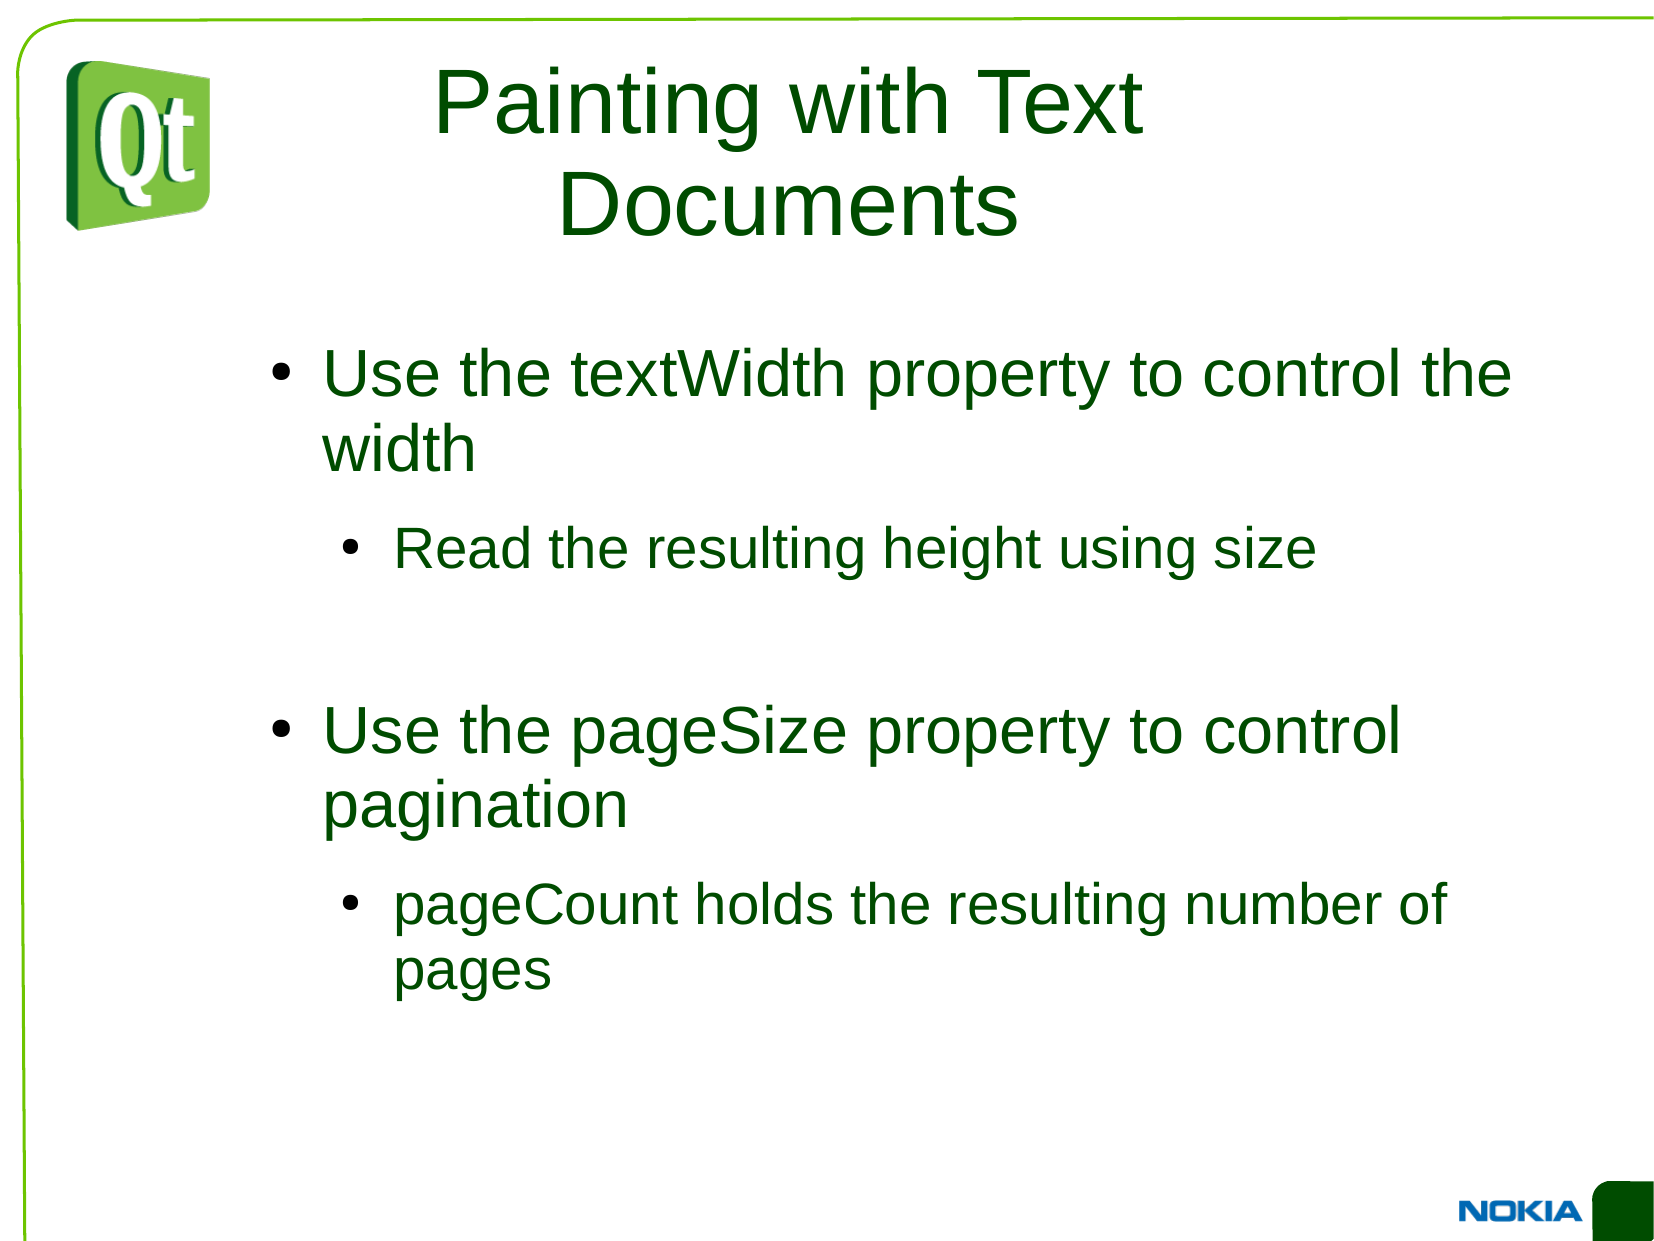

# Painting with Text Documents
Use the textWidth property to control the width
Read the resulting height using size
Use the pageSize property to control pagination
pageCount holds the resulting number of pages